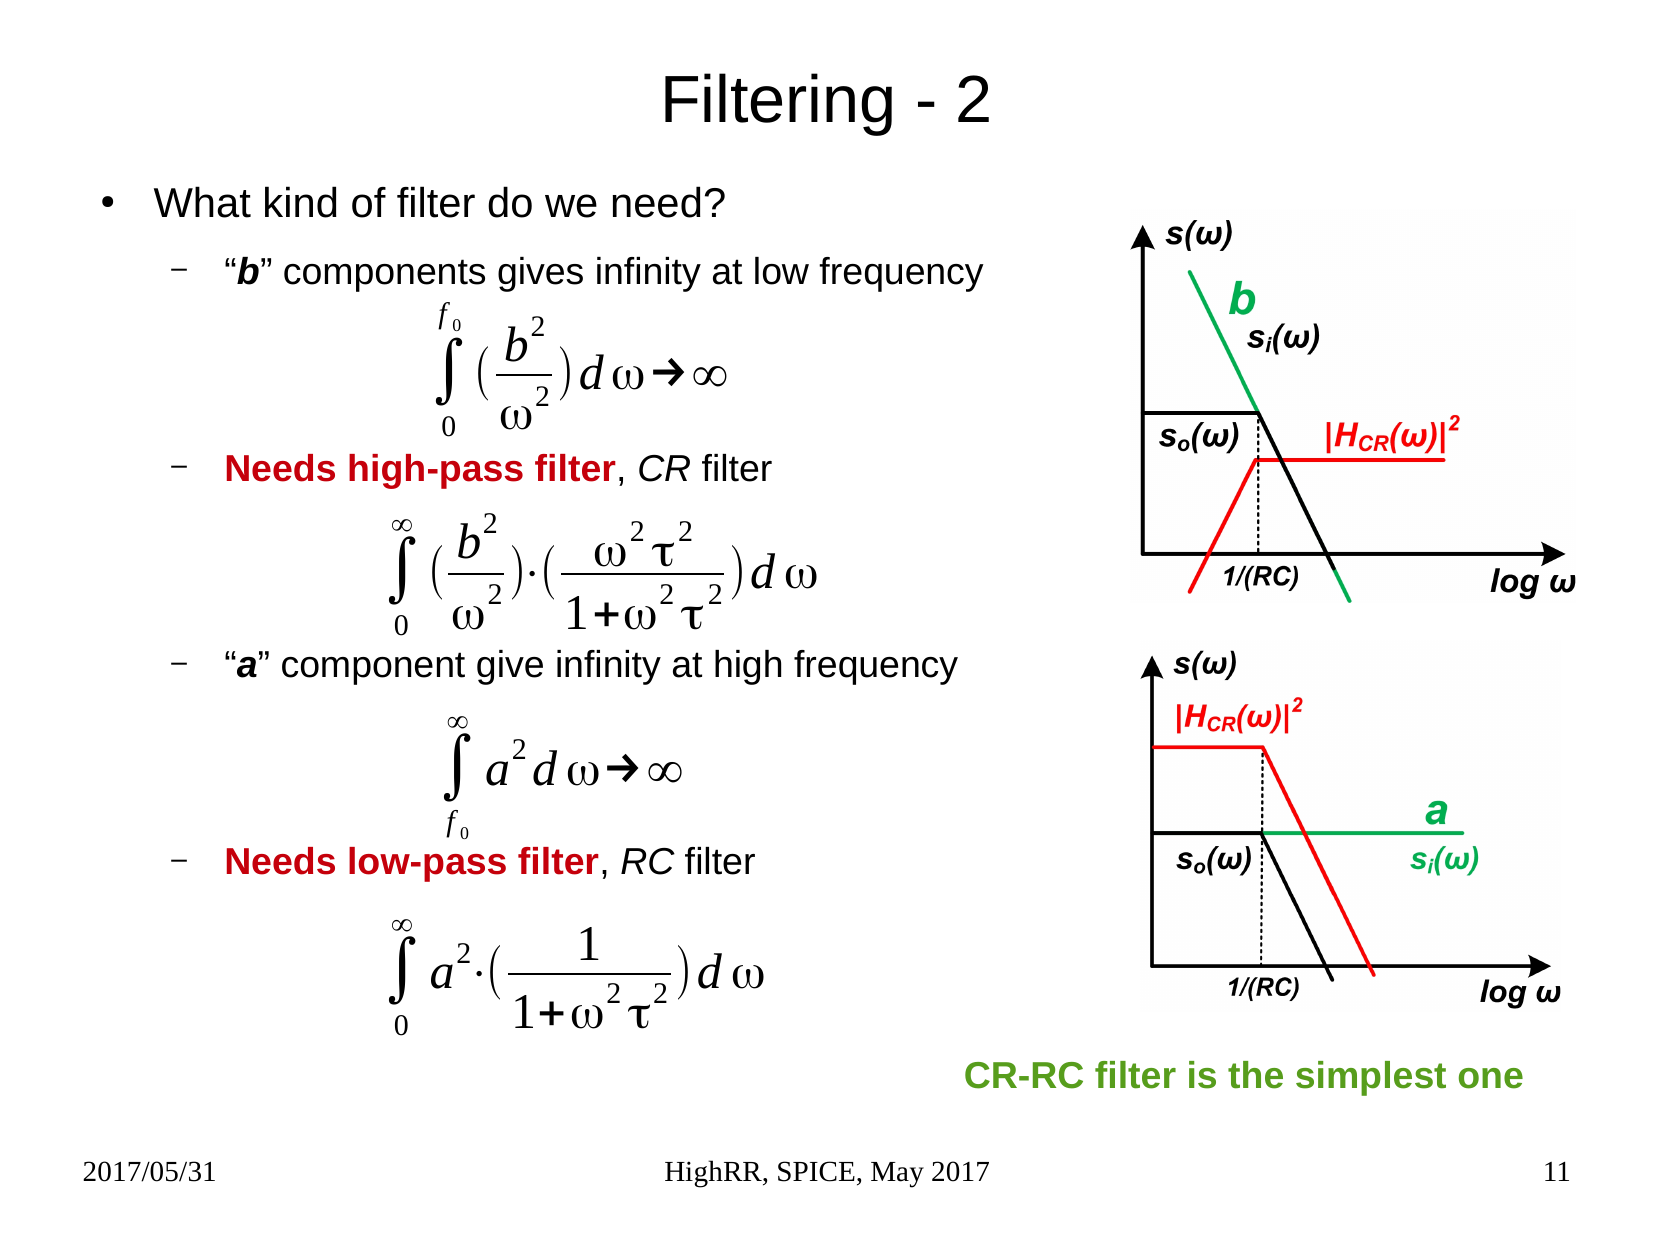

# Filtering - 2
What kind of filter do we need?
“b” components gives infinity at low frequency
Needs high-pass filter, CR filter
“a” component give infinity at high frequency
Needs low-pass filter, RC filter
CR-RC filter is the simplest one
2017/05/31
HighRR, SPICE, May 2017
11